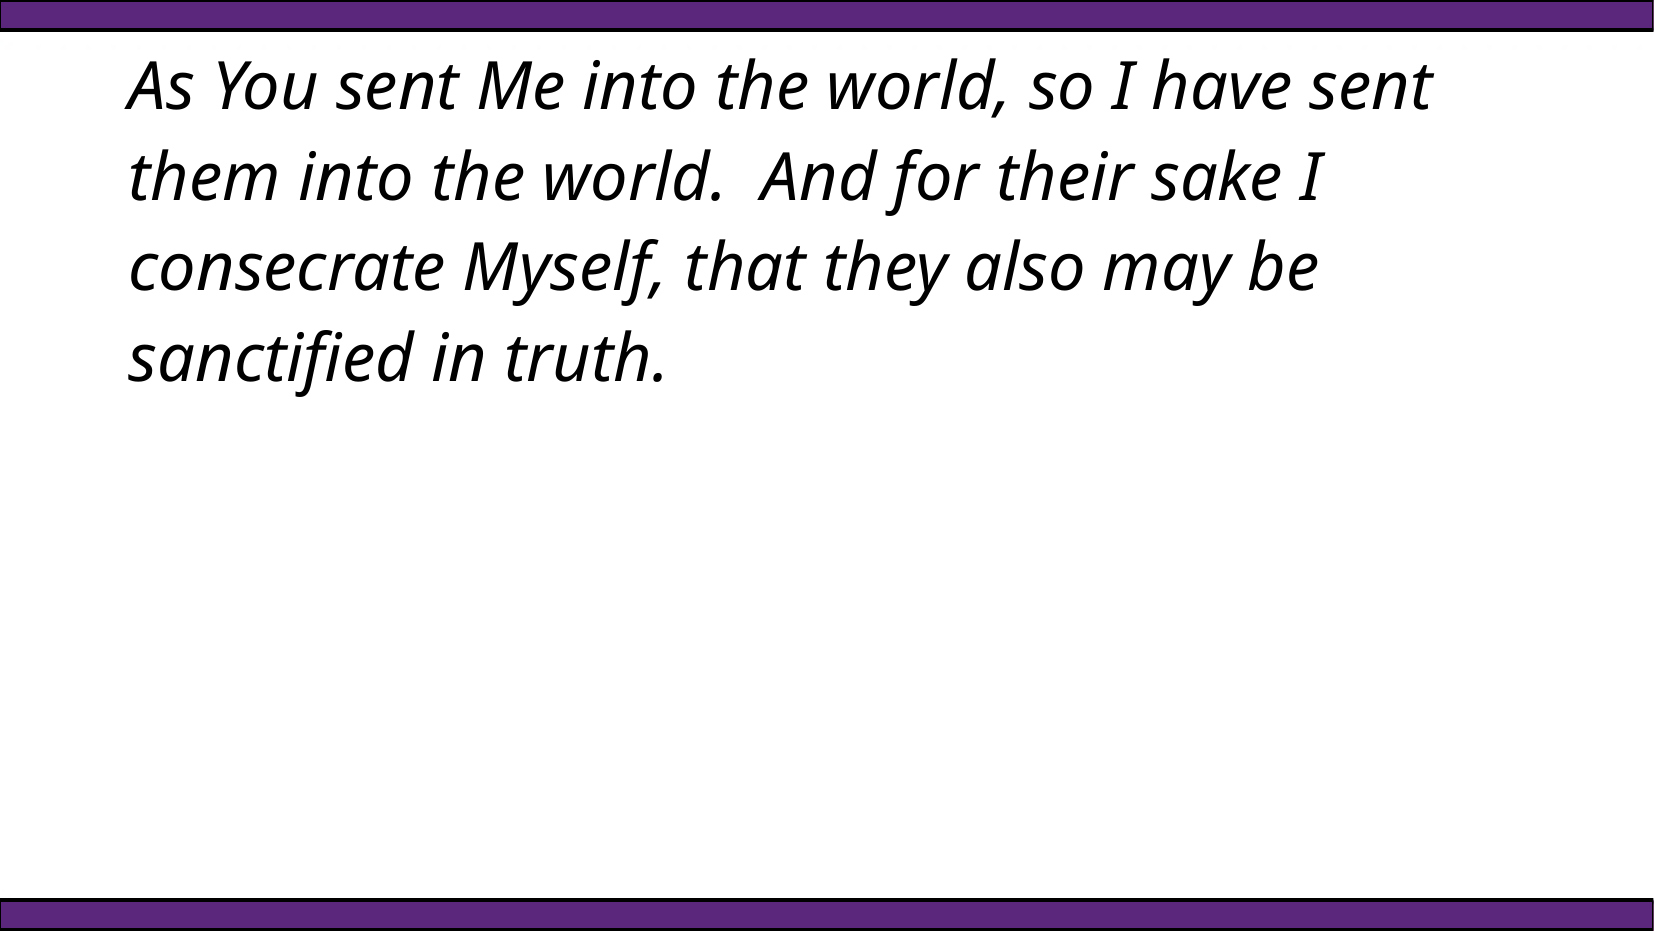

As You sent Me into the world, so I have sent
 them into the world. And for their sake I
 consecrate Myself, that they also may be
 sanctified in truth.